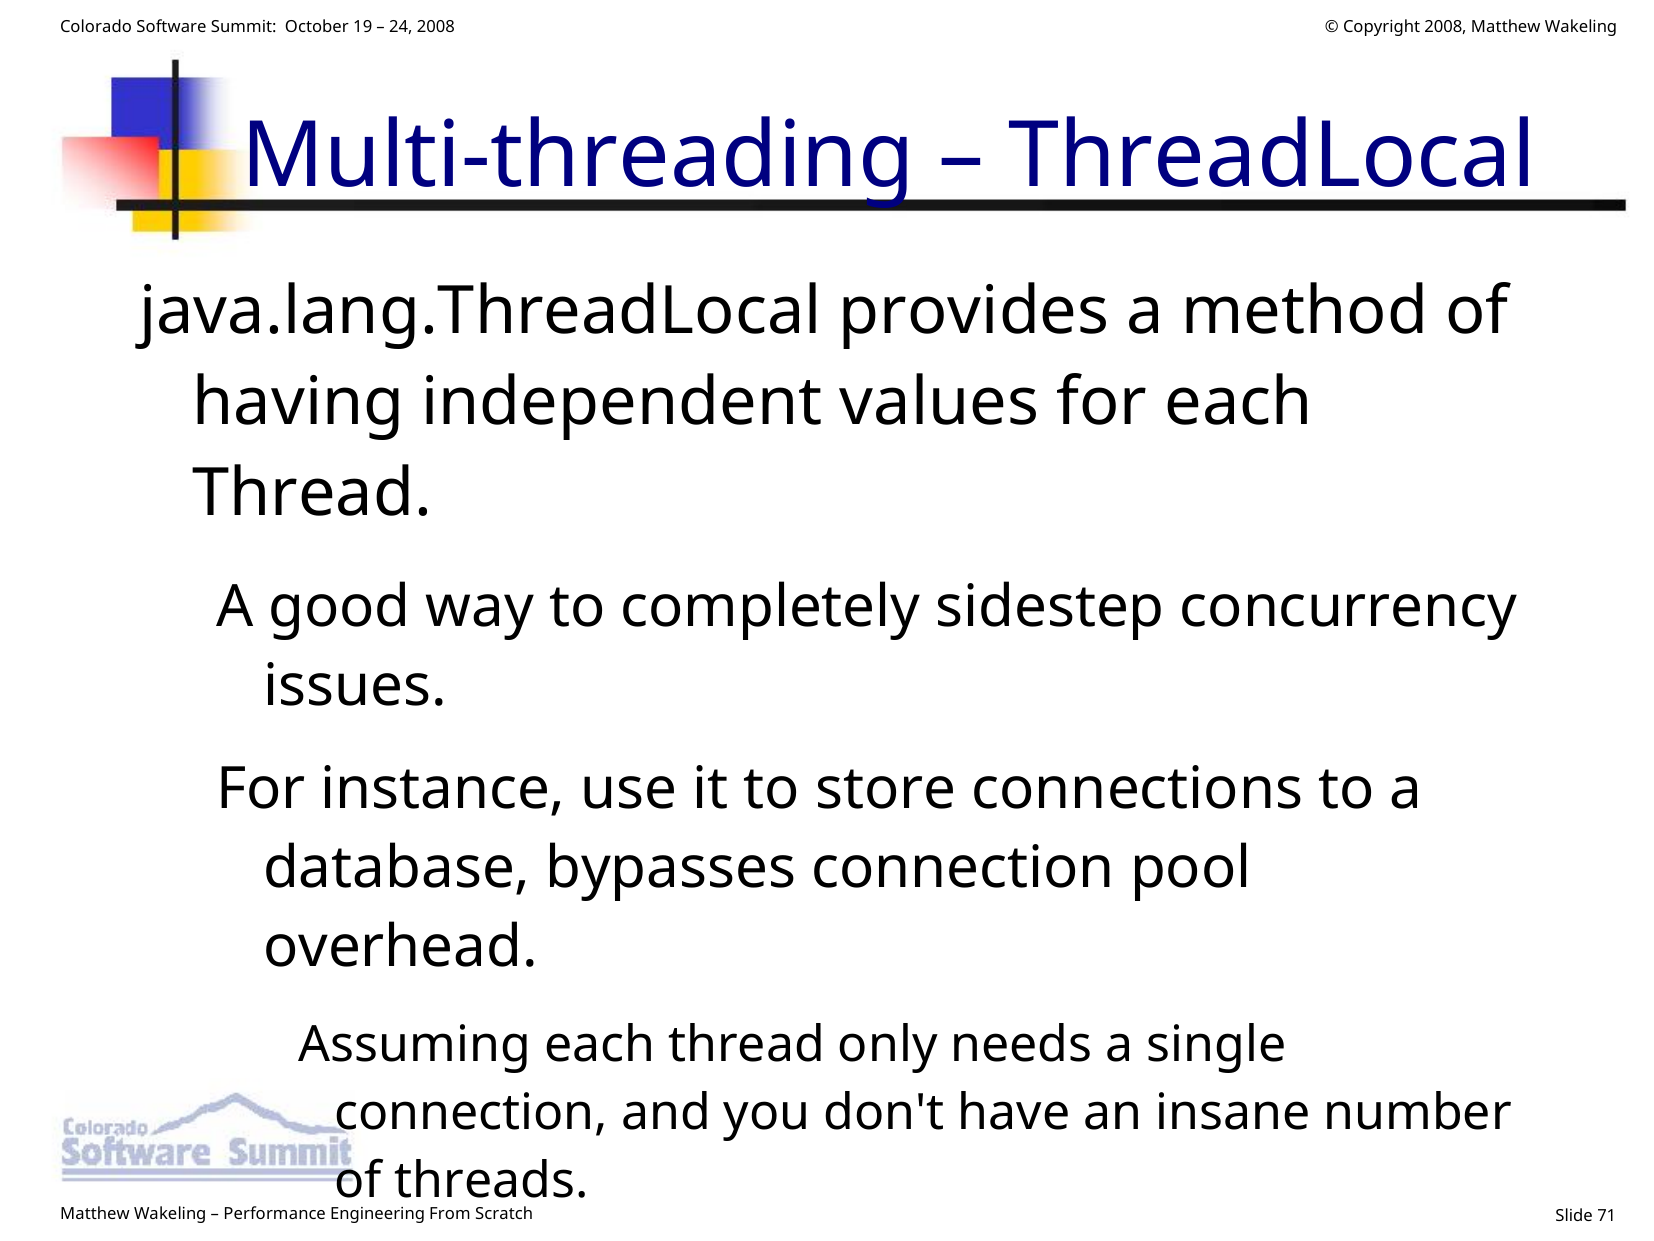

# Multi-threading – ThreadLocal
java.lang.ThreadLocal provides a method of having independent values for each Thread.
A good way to completely sidestep concurrency issues.
For instance, use it to store connections to a database, bypasses connection pool overhead.
Assuming each thread only needs a single connection, and you don't have an insane number of threads.